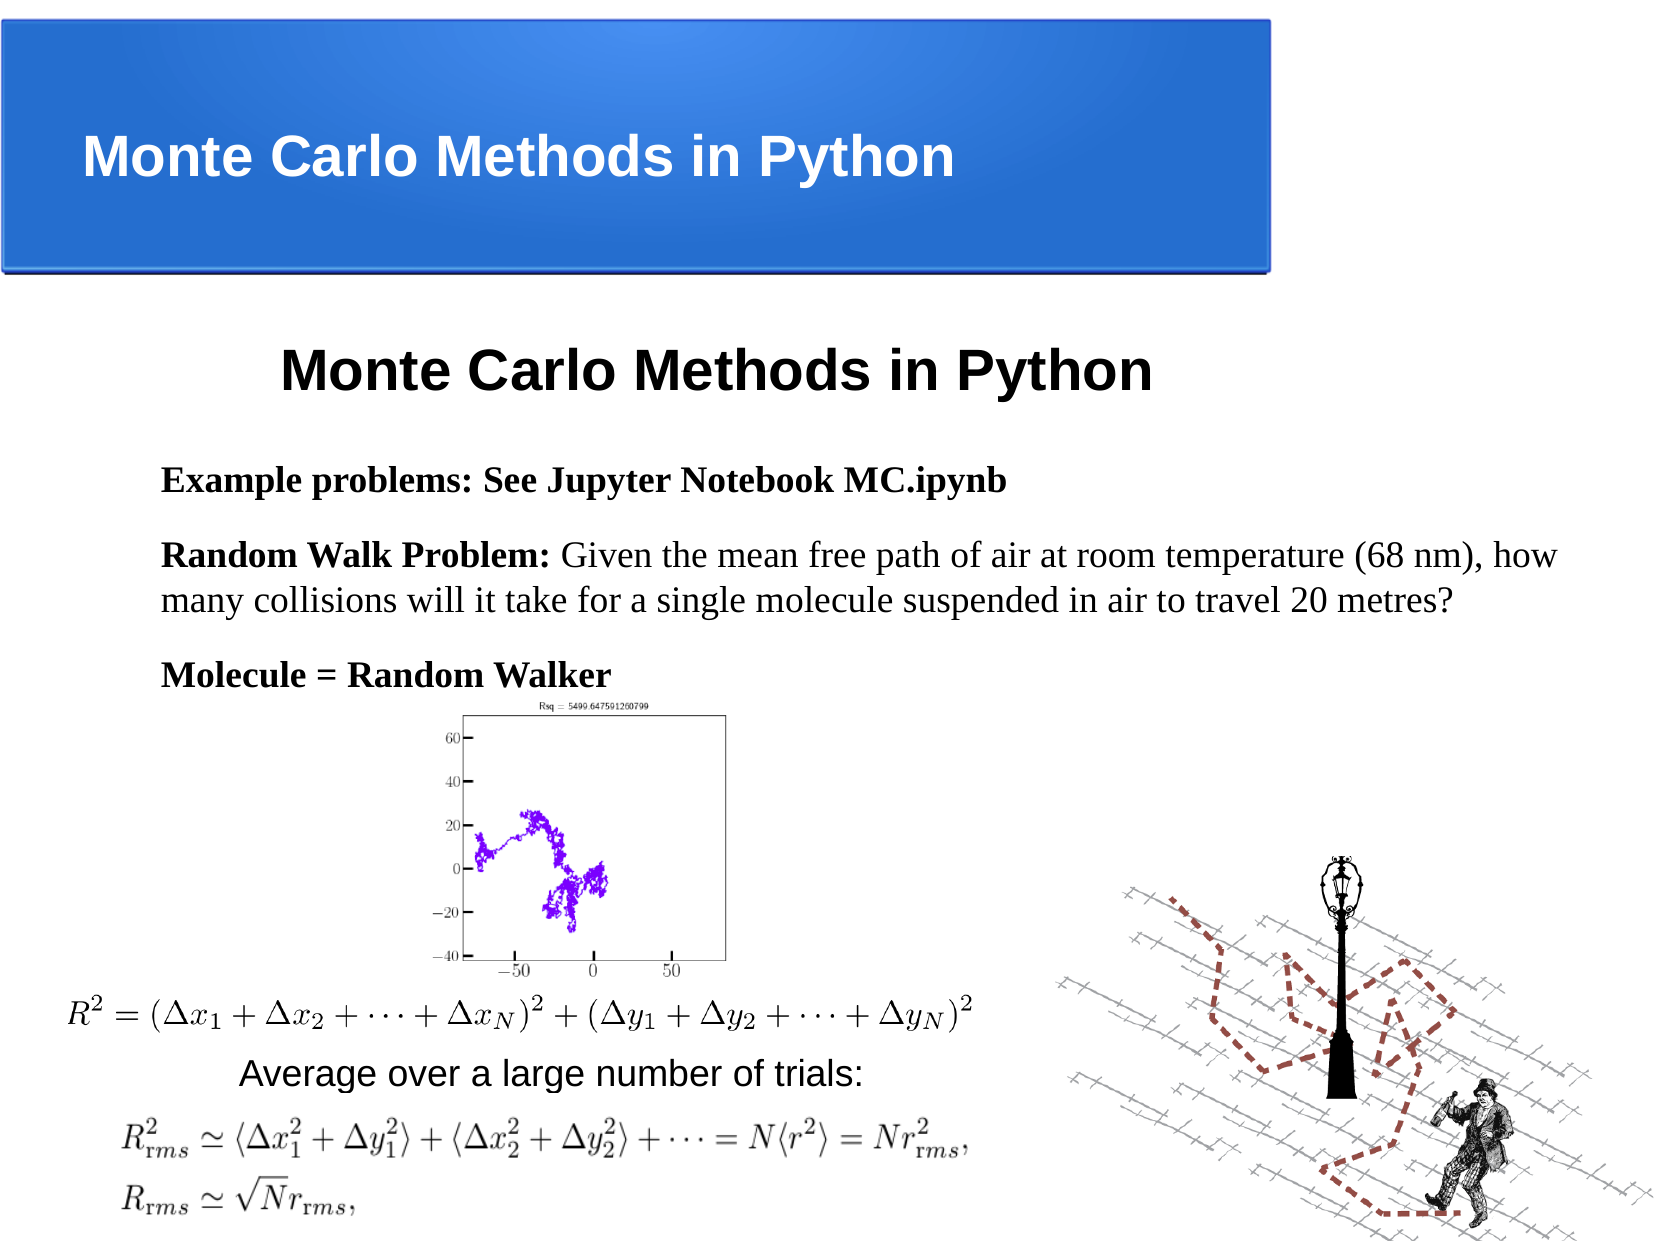

Monte Carlo Methods in Python
Monte Carlo Methods in Python
Example problems: See Jupyter Notebook MC.ipynb
Random Walk Problem: Given the mean free path of air at room temperature (68 nm), how many collisions will it take for a single molecule suspended in air to travel 20 metres?
Molecule = Random Walker
Average over a large number of trials: